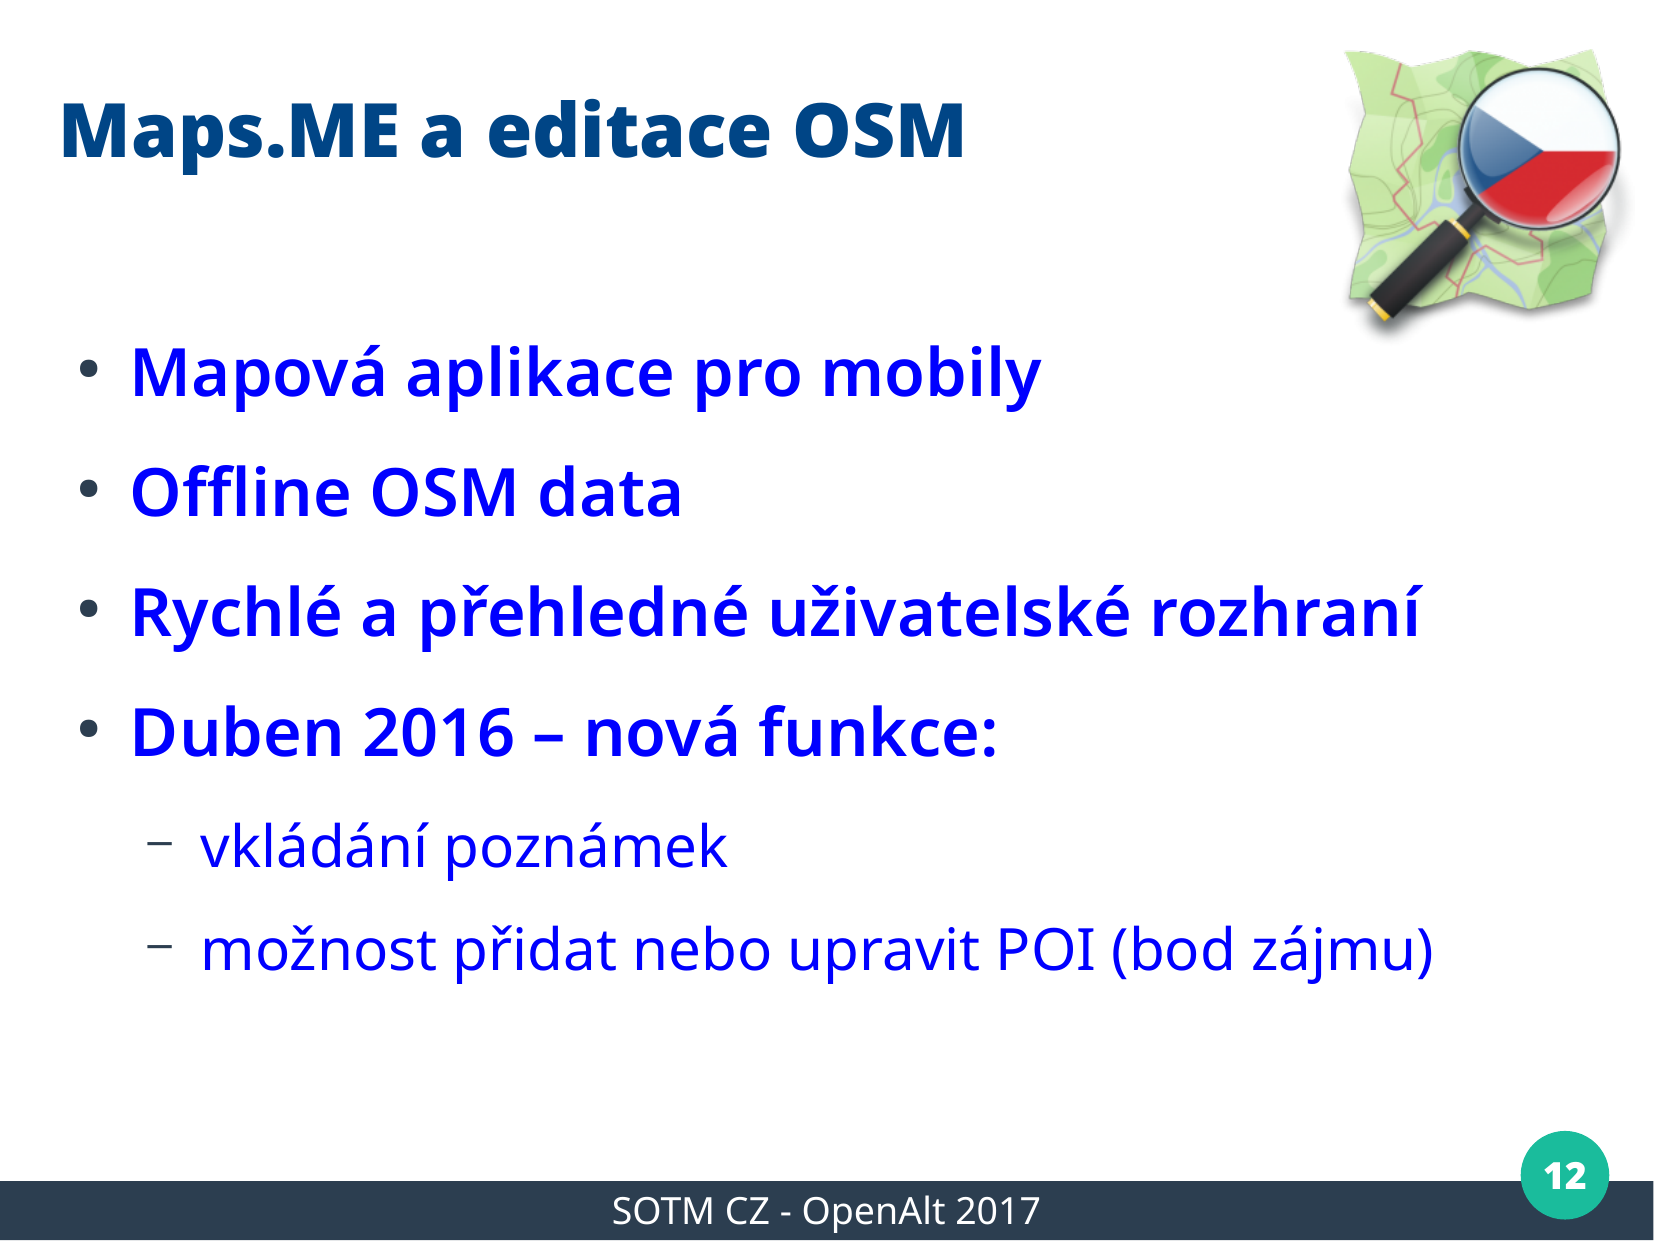

# Maps.ME a editace OSM
Mapová aplikace pro mobily
Offline OSM data
Rychlé a přehledné uživatelské rozhraní
Duben 2016 – nová funkce:
vkládání poznámek
možnost přidat nebo upravit POI (bod zájmu)
12
SOTM CZ - OpenAlt 2017